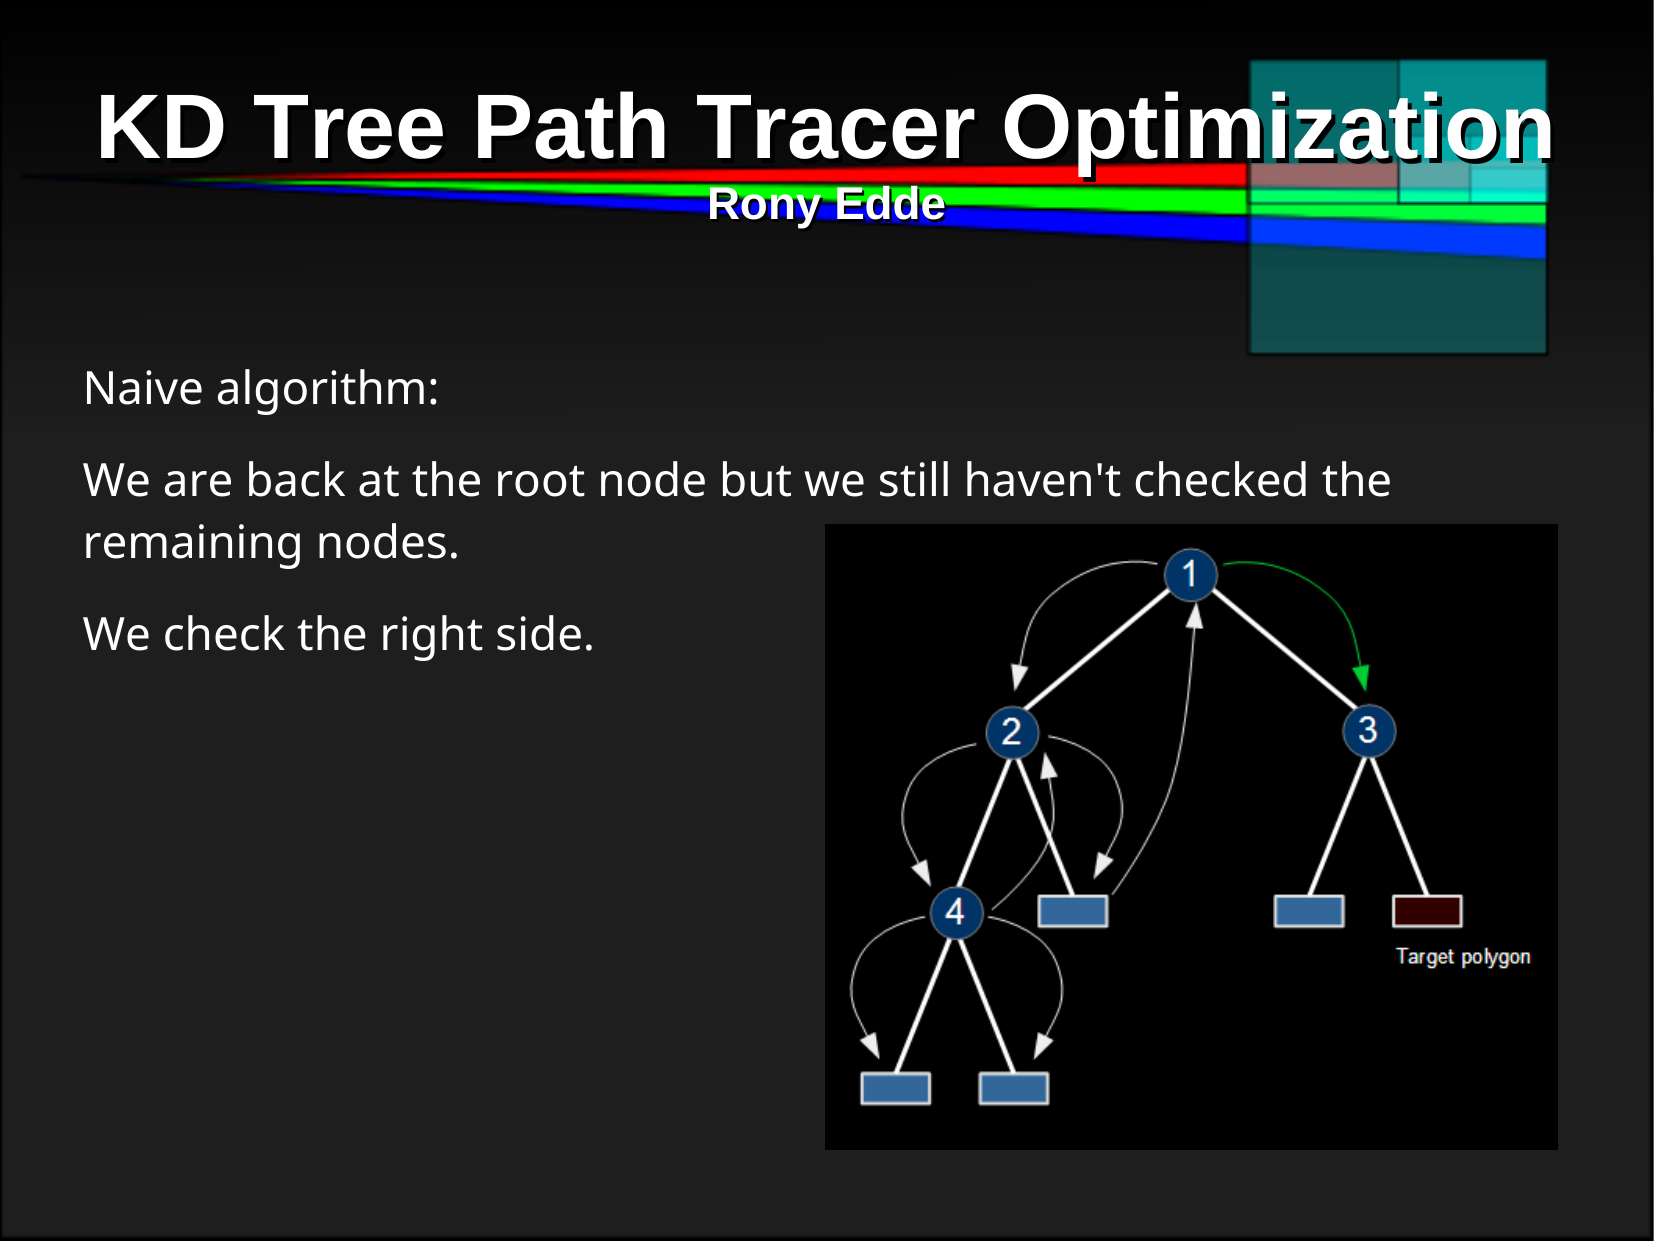

KD Tree Path Tracer Optimization
Rony Edde
# Naive algorithm:
We are back at the root node but we still haven't checked the remaining nodes.
We check the right side.